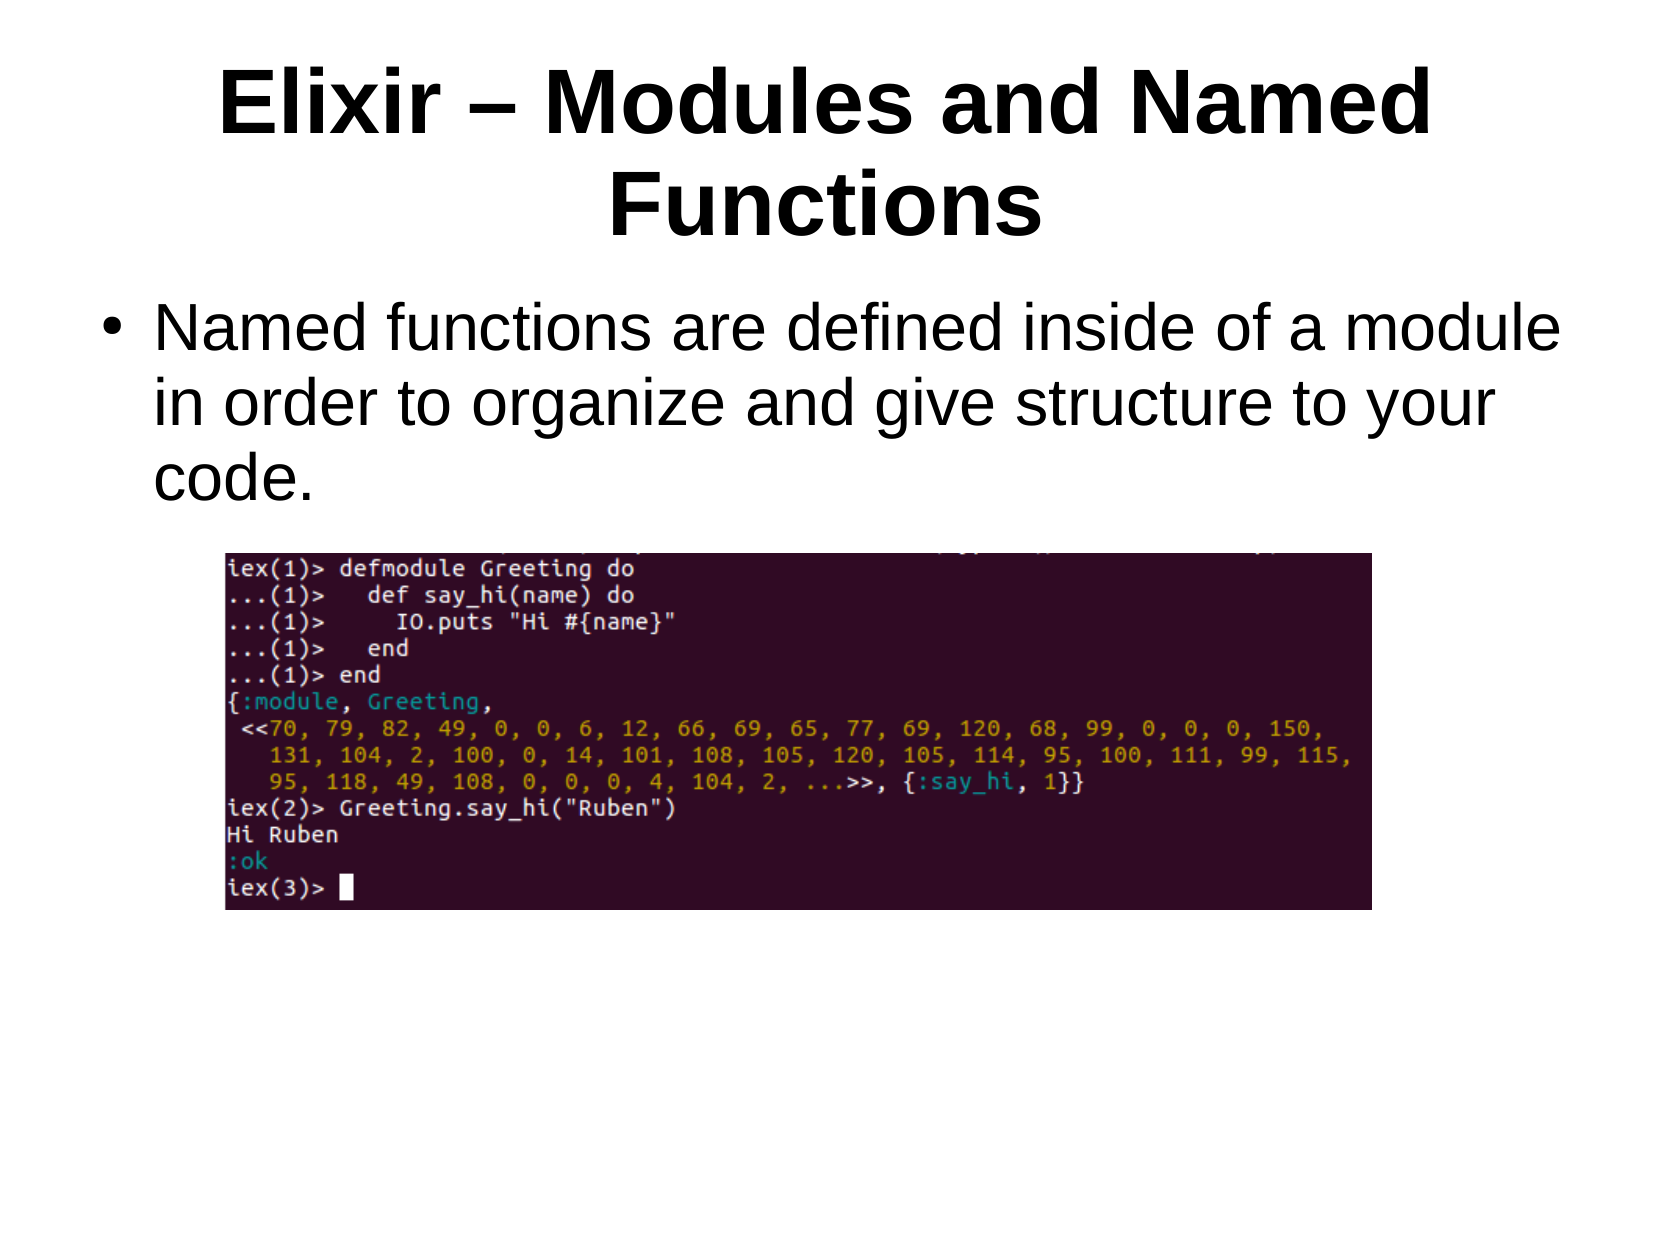

# Elixir – Modules and Named Functions
Named functions are defined inside of a module in order to organize and give structure to your code.